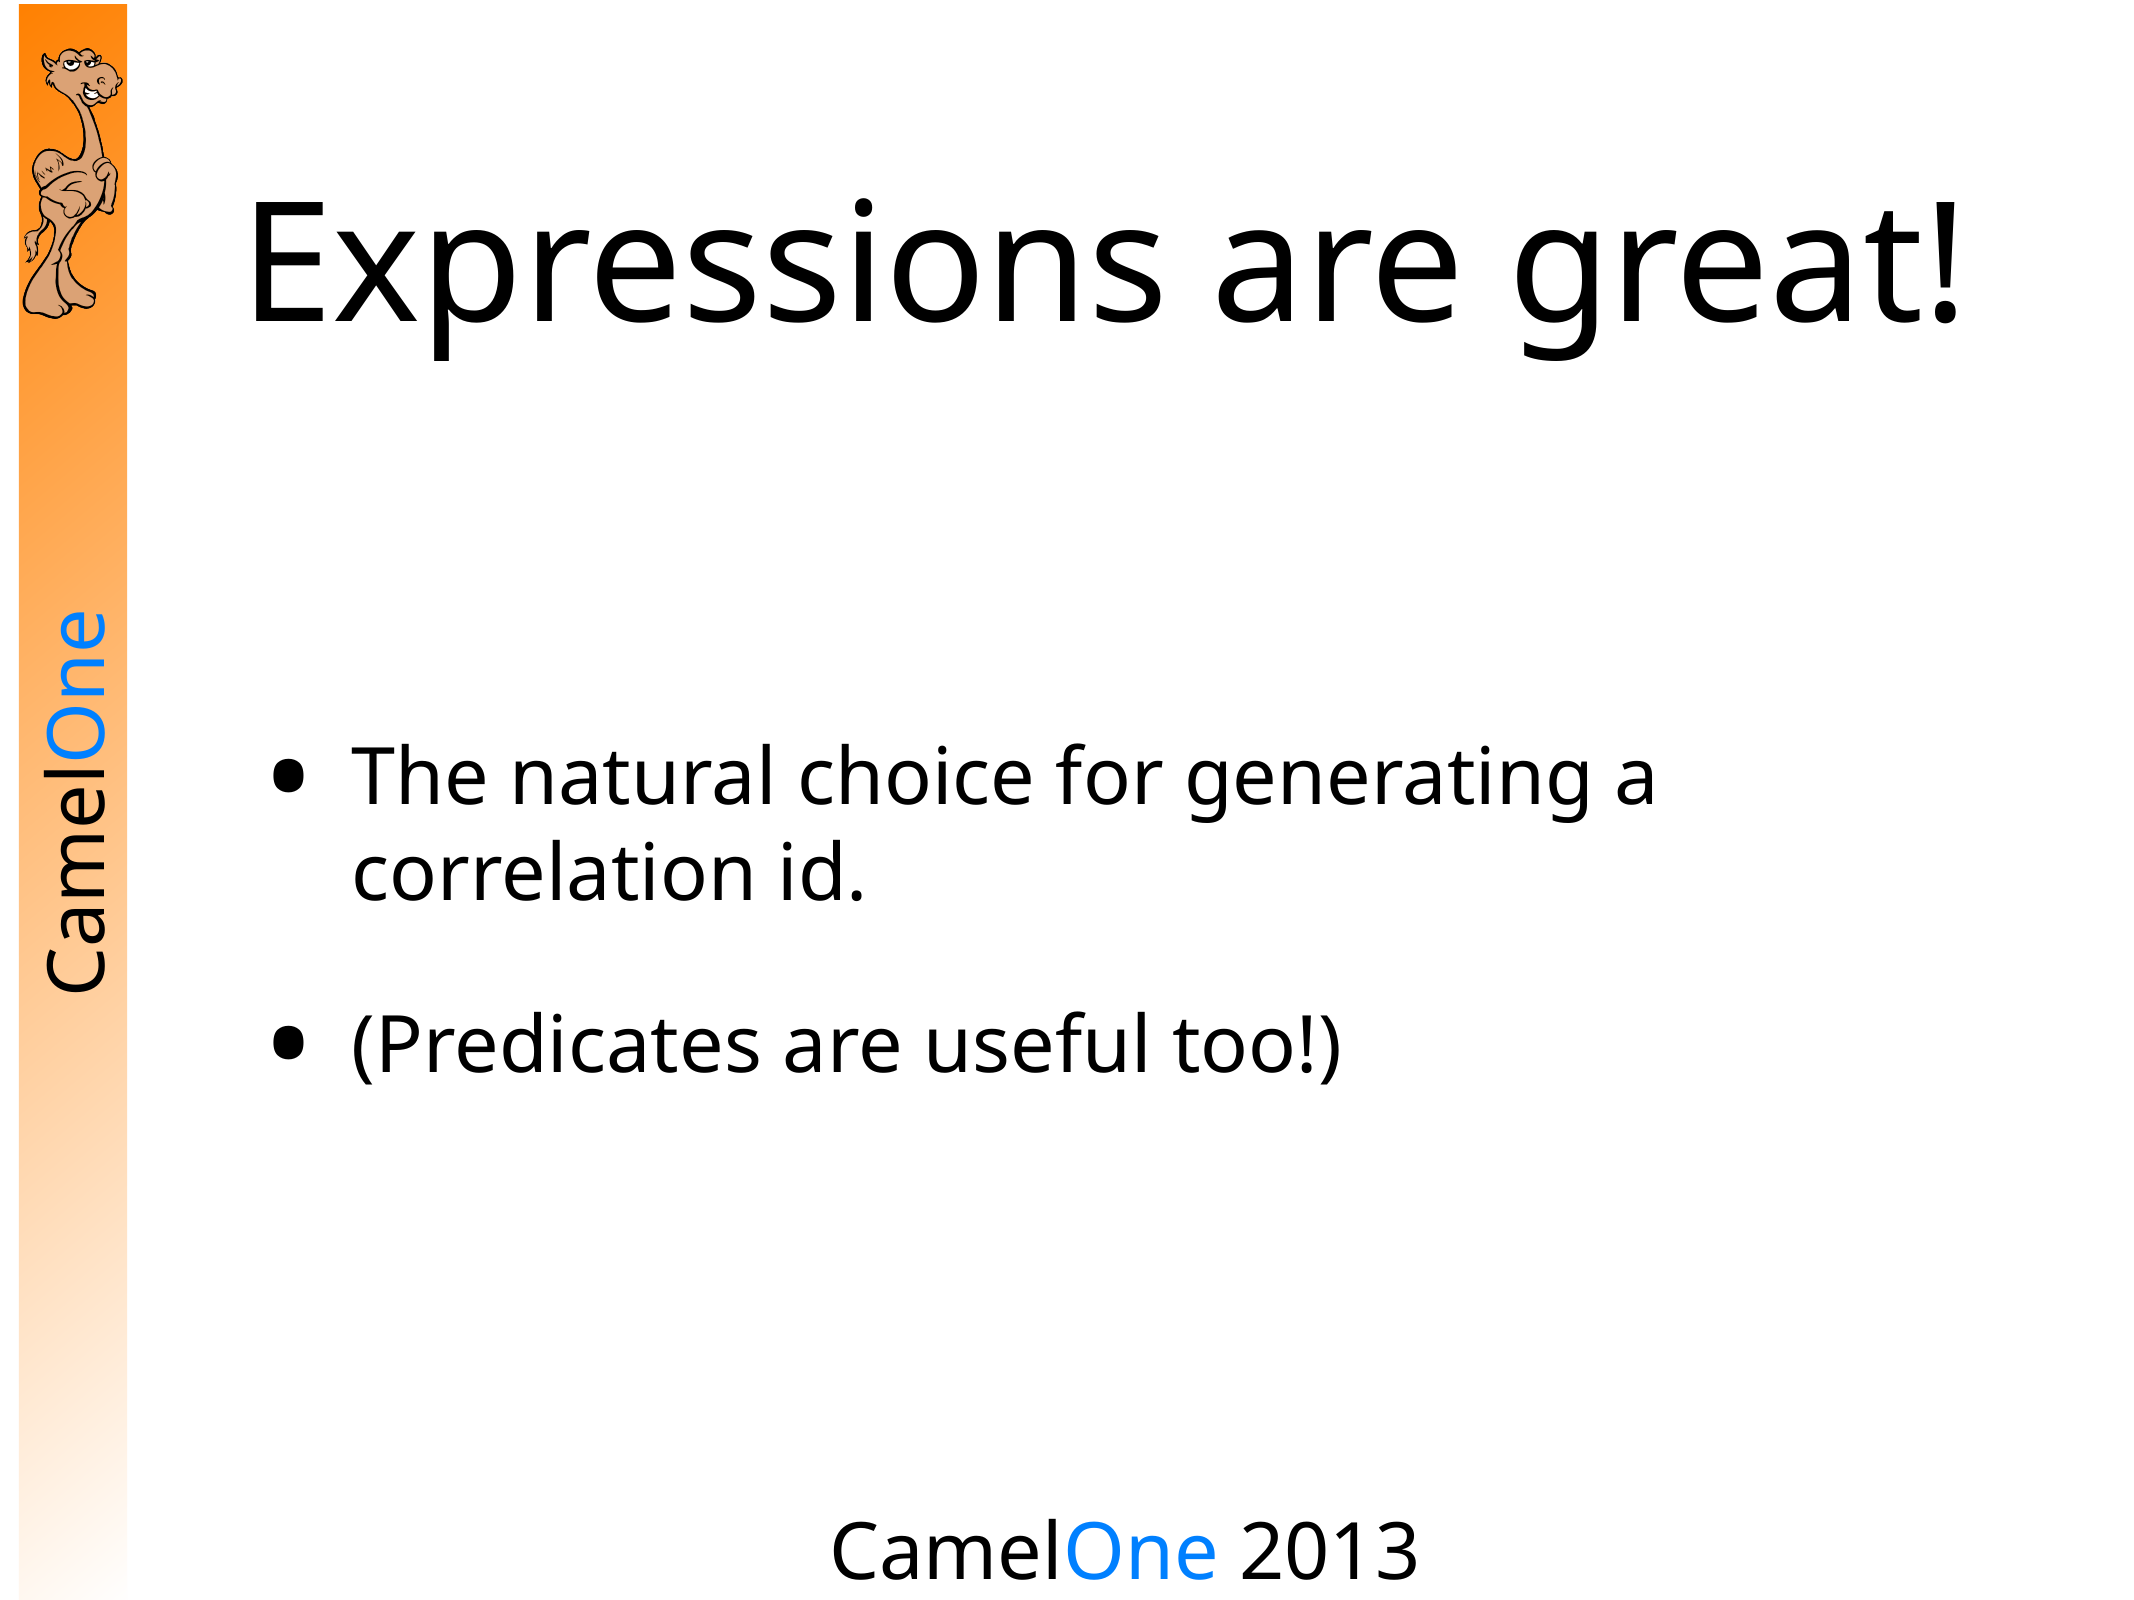

# Expressions are great!
The natural choice for generating a correlation id.
(Predicates are useful too!)